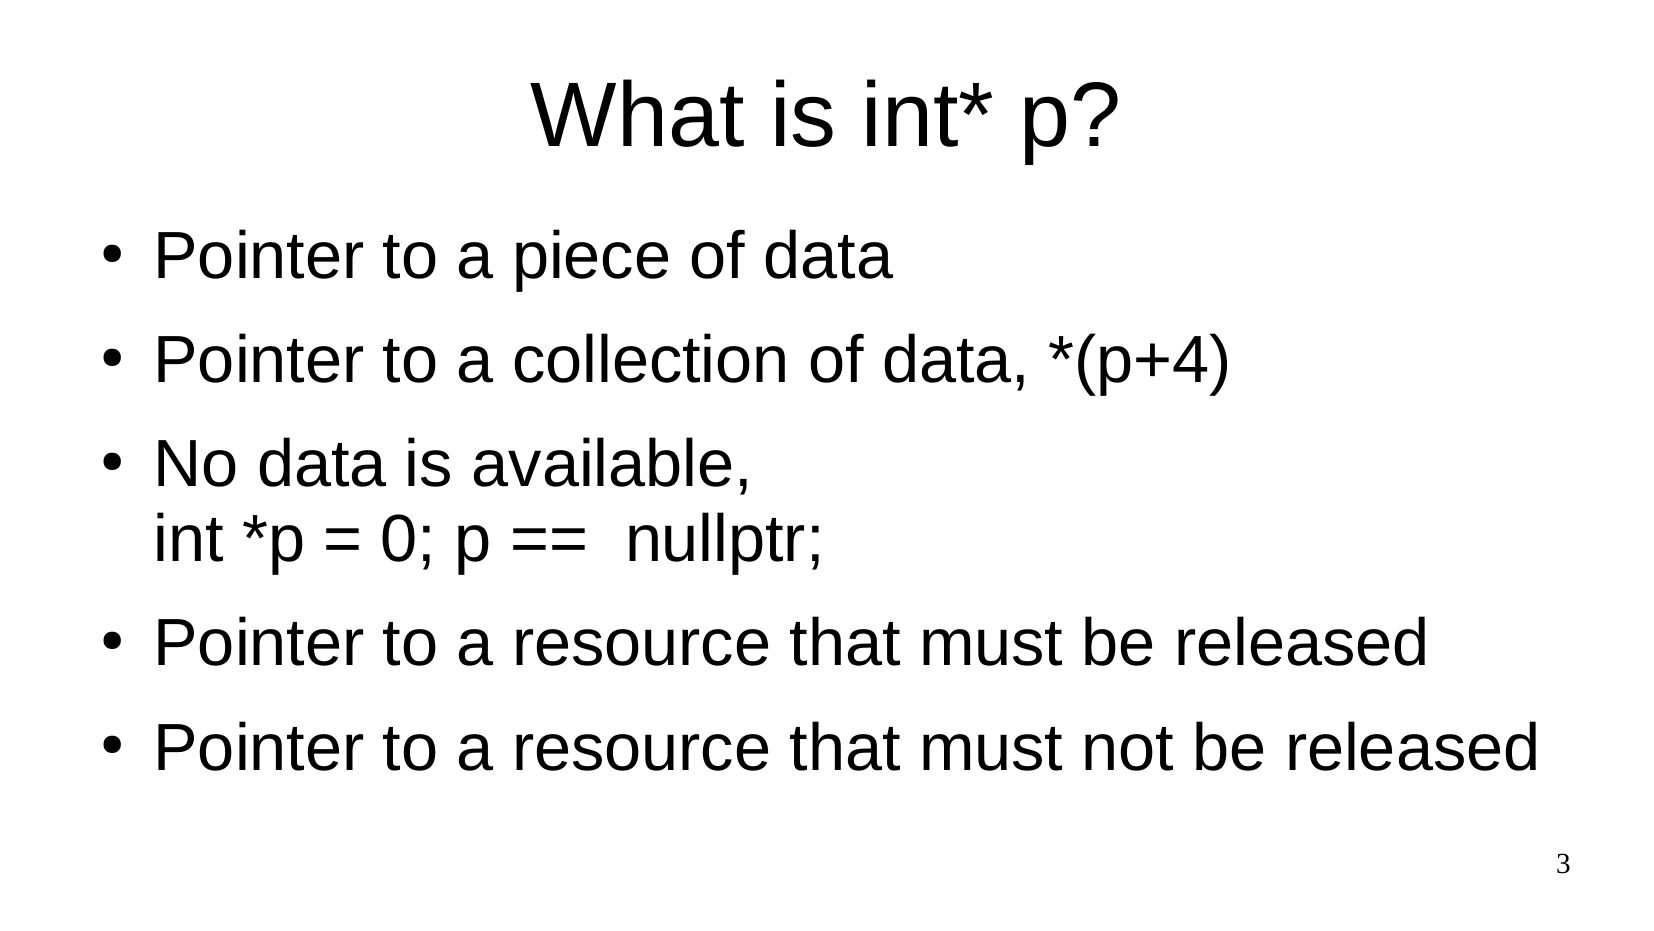

# What is int* p?
Pointer to a piece of data
Pointer to a collection of data, *(p+4)
No data is available,
int *p = 0; p == nullptr;
Pointer to a resource that must be released
Pointer to a resource that must not be released
3